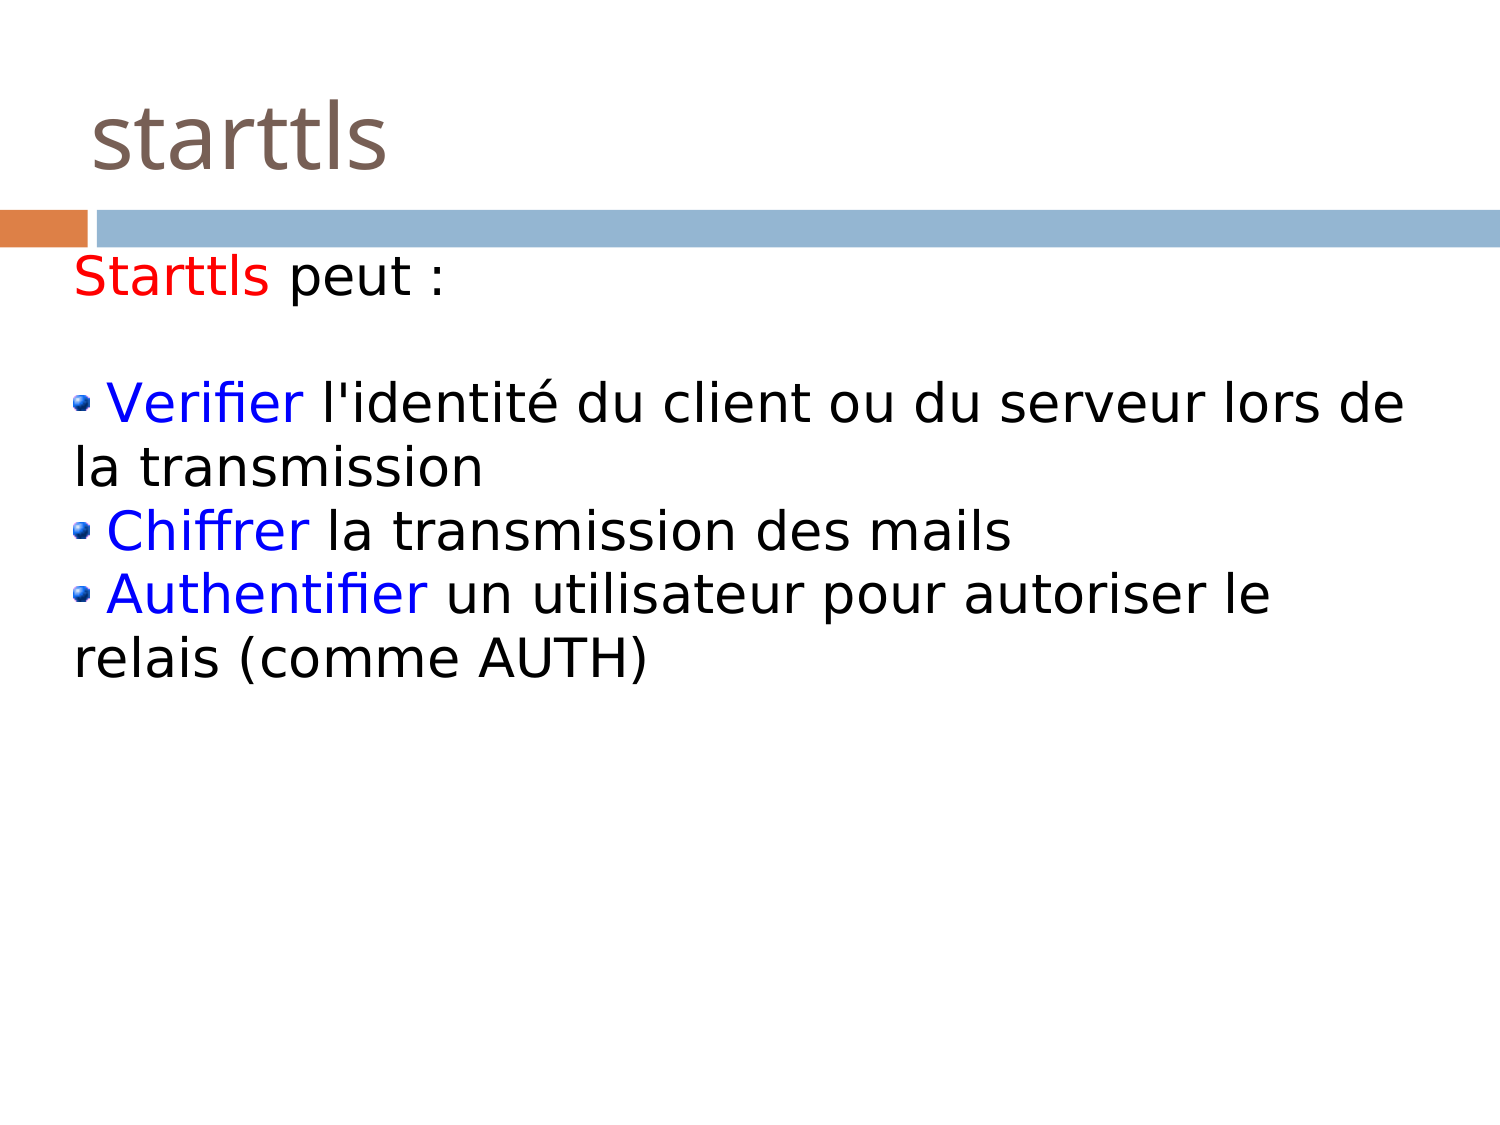

# starttls
Starttls peut :
 Verifier l'identité du client ou du serveur lors de la transmission
 Chiffrer la transmission des mails
 Authentifier un utilisateur pour autoriser le relais (comme AUTH)